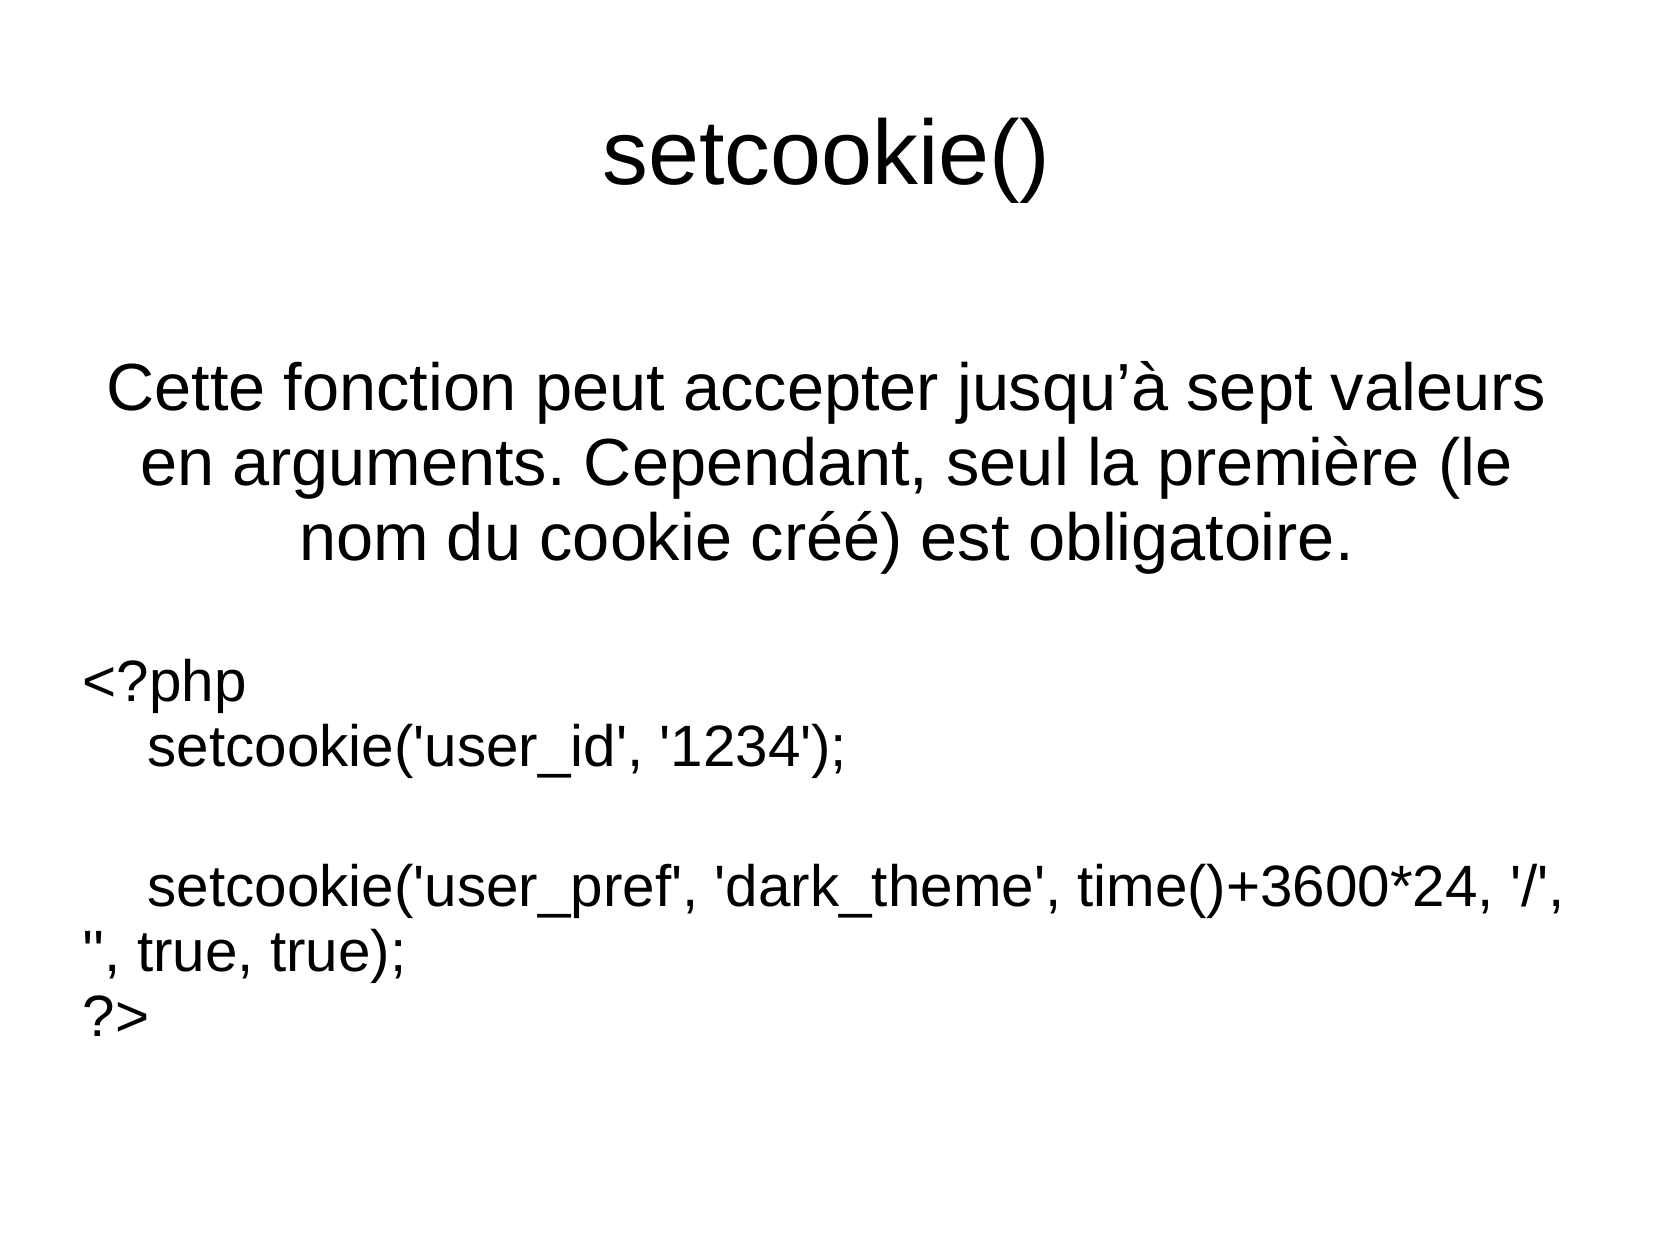

# setcookie()
Cette fonction peut accepter jusqu’à sept valeurs en arguments. Cependant, seul la première (le nom du cookie créé) est obligatoire.
<?php
 setcookie('user_id', '1234');
 setcookie('user_pref', 'dark_theme', time()+3600*24, '/', '', true, true);
?>